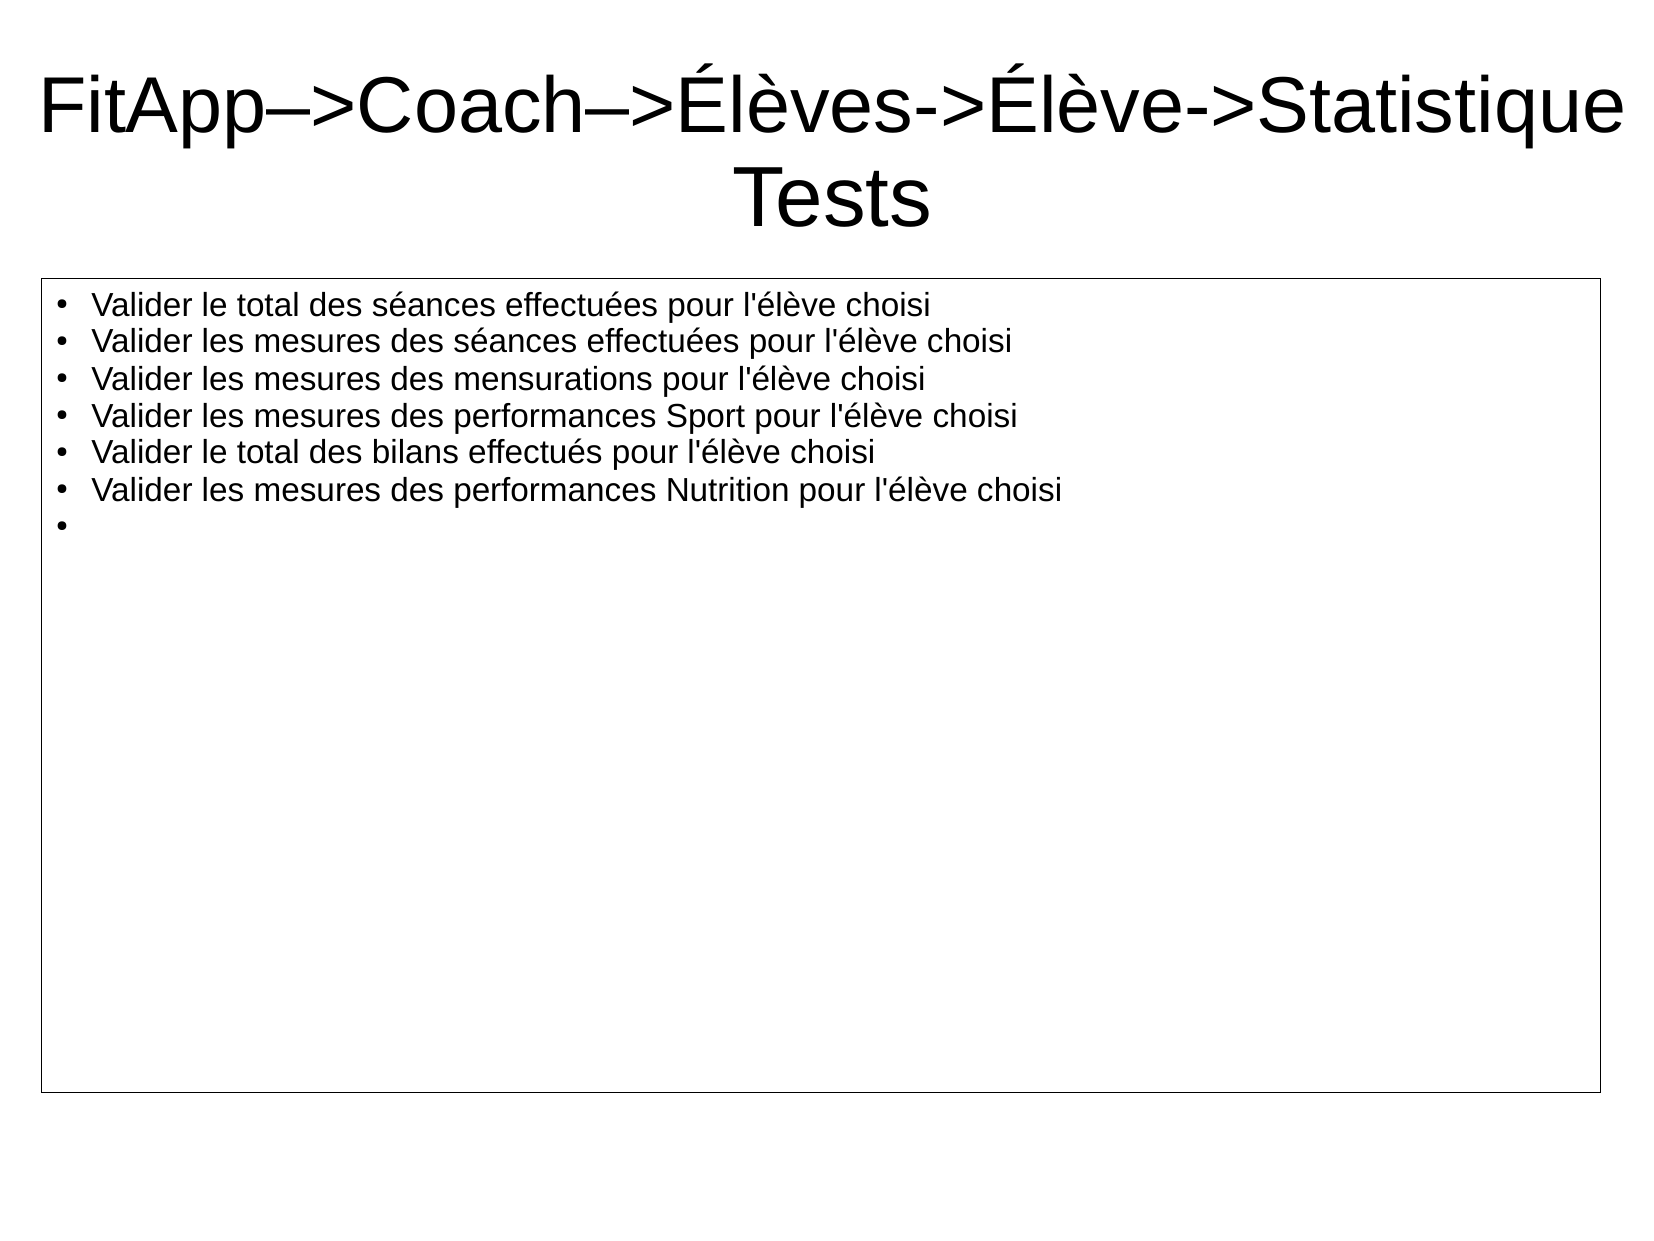

# FitApp–>Coach–>Élèves->Élève->Statistique Tests
Valider le total des séances effectuées pour l'élève choisi
Valider les mesures des séances effectuées pour l'élève choisi
Valider les mesures des mensurations pour l'élève choisi
Valider les mesures des performances Sport pour l'élève choisi
Valider le total des bilans effectués pour l'élève choisi
Valider les mesures des performances Nutrition pour l'élève choisi